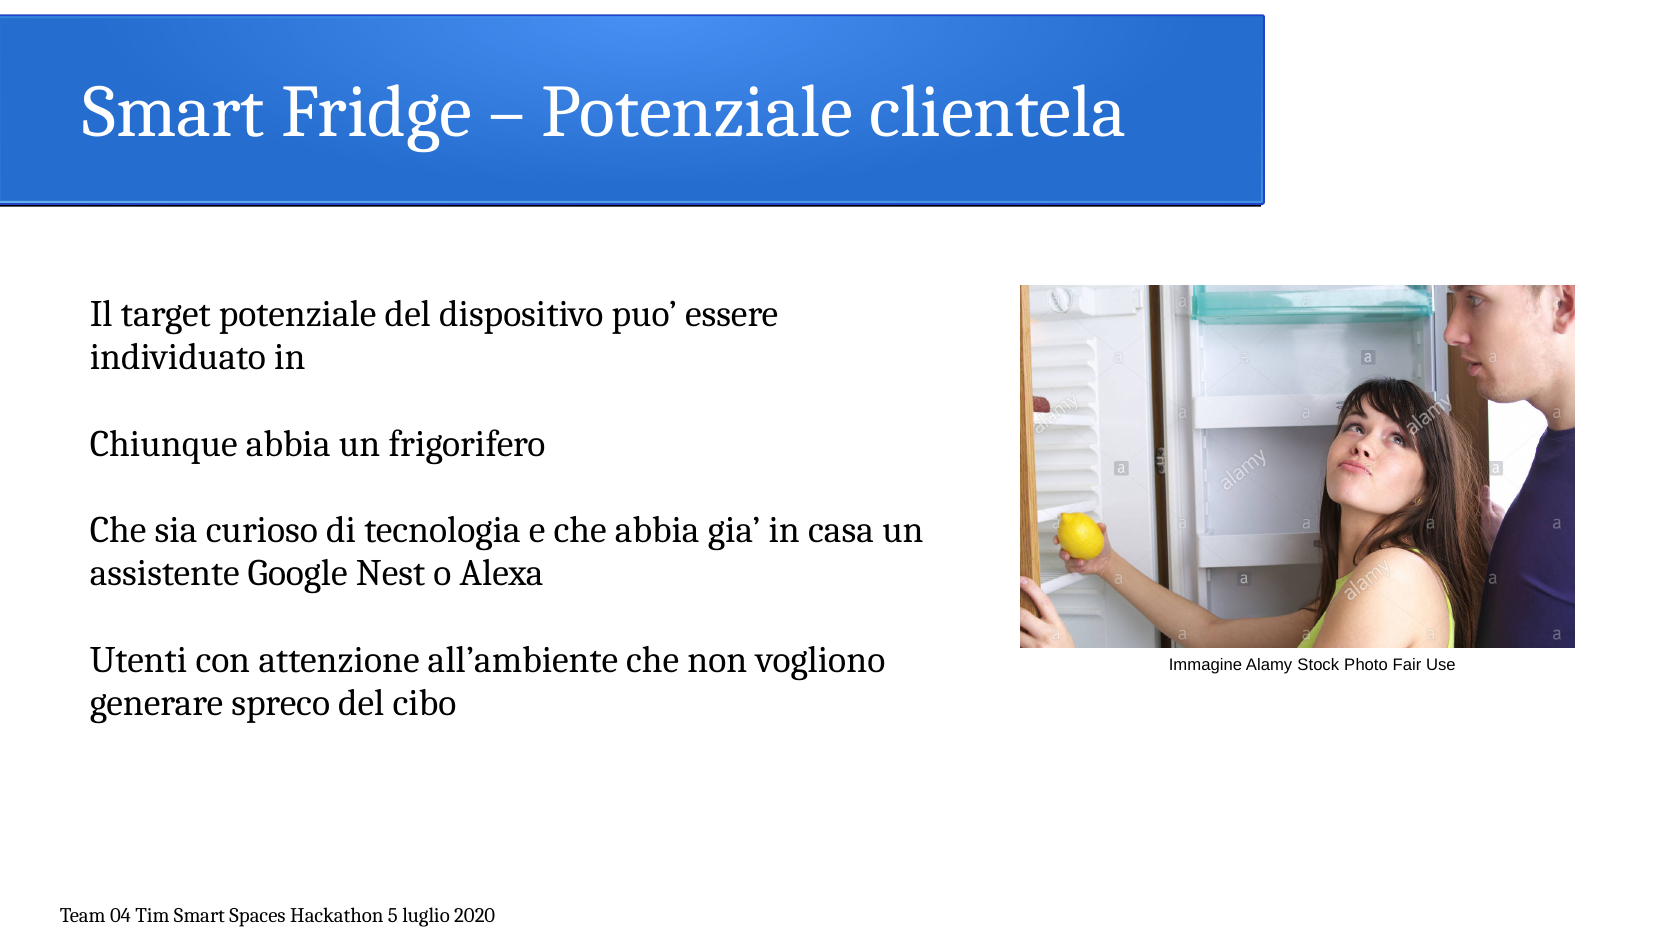

# Smart Fridge – Potenziale clientela
Il target potenziale del dispositivo puo’ essere individuato in
Chiunque abbia un frigorifero
Che sia curioso di tecnologia e che abbia gia’ in casa un assistente Google Nest o Alexa
Utenti con attenzione all’ambiente che non vogliono generare spreco del cibo
Immagine Alamy Stock Photo Fair Use
Team 04 Tim Smart Spaces Hackathon 5 luglio 2020